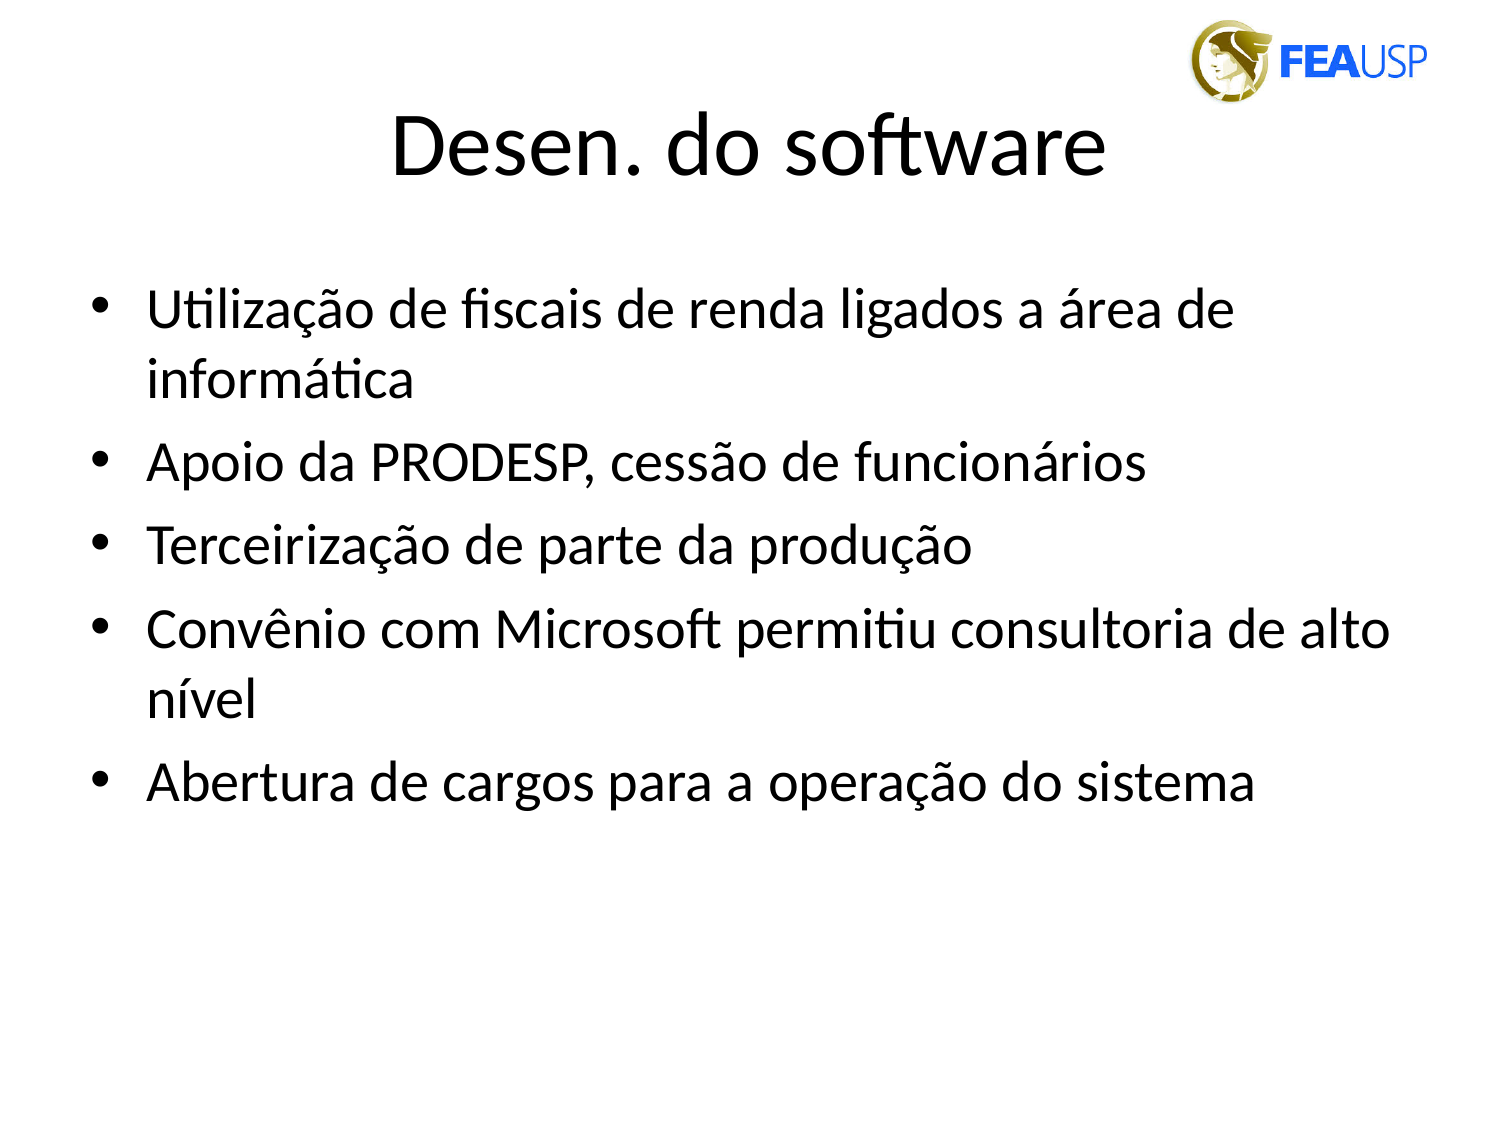

# Desen. do software
Utilização de fiscais de renda ligados a área de informática
Apoio da PRODESP, cessão de funcionários
Terceirização de parte da produção
Convênio com Microsoft permitiu consultoria de alto nível
Abertura de cargos para a operação do sistema